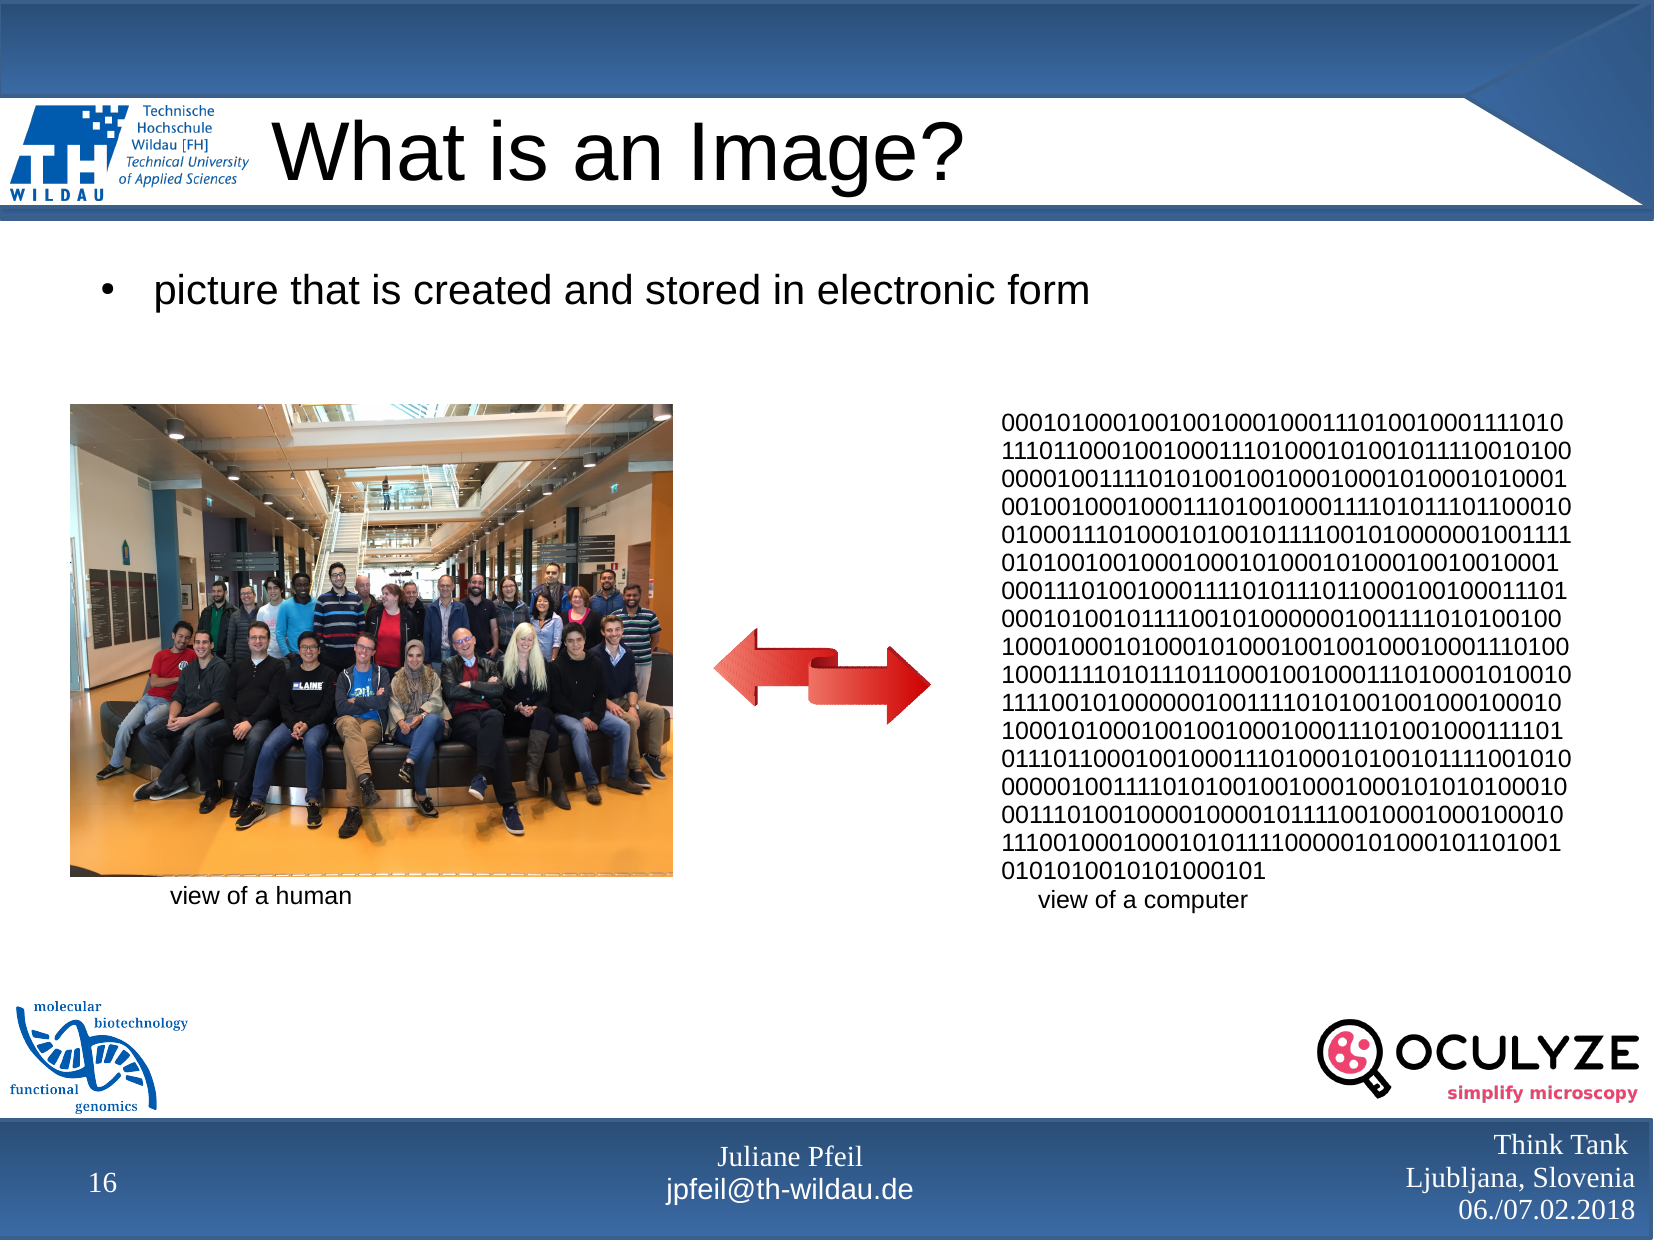

# What is an Image?
picture that is created and stored in electronic form
00010100010010010001000111010010001111010111011000100100011101000101001011110010100000010011110101001001000100010100010100010010010001000111010010001111010111011000100100011101000101001011110010100000010011110101001001000100010100010100010010010001000111010010001111010111011000100100011101000101001011110010100000010011110101001001000100010100010100010010010001000111010010001111010111011000100100011101000101001011110010100000010011110101001001000100010100010100010010010001000111010010001111010111011000100100011101000101001011110010100000010011110101001001000100010101010001000111010010000100001011110010001000100010111001000100010101111000001010001011010010101010010101000101
view of a human
view of a computer